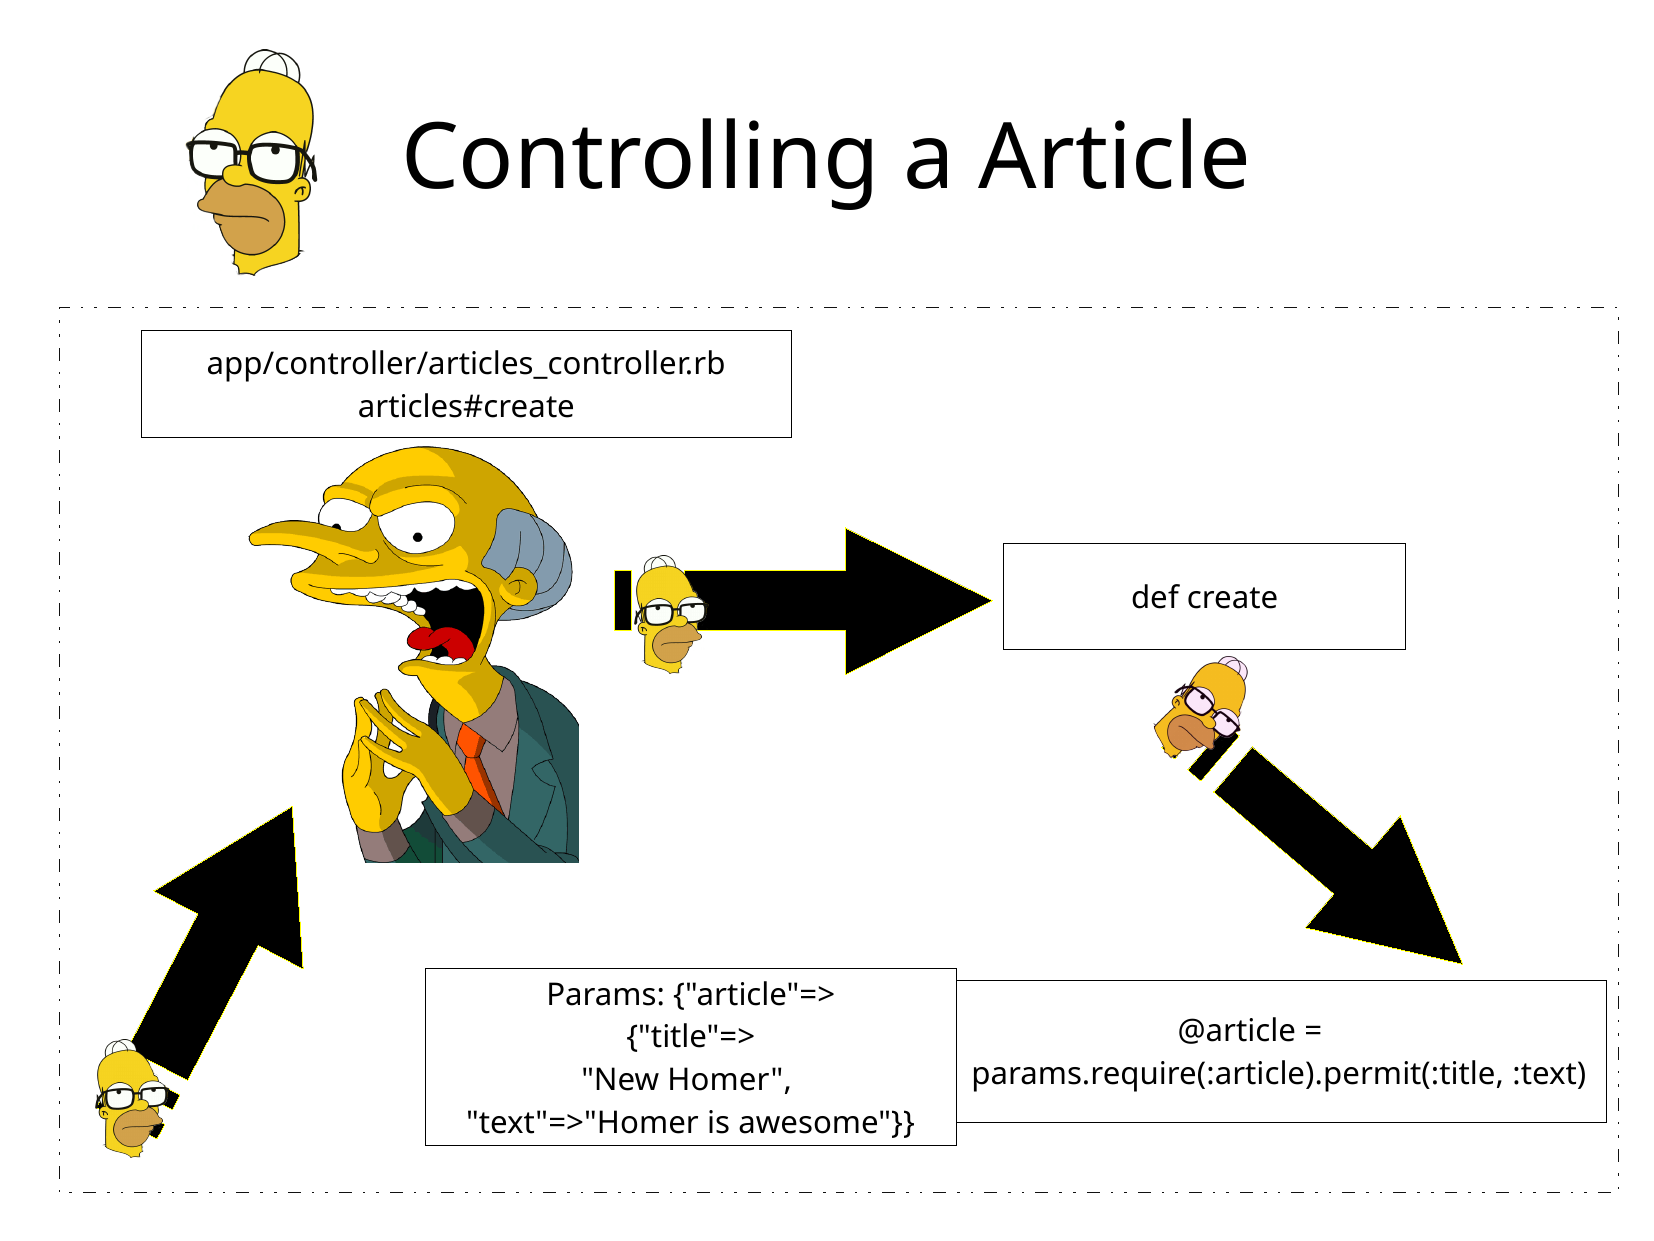

# Controlling a Article
app/controller/articles_controller.rb
articles#create
def create
Params: {"article"=>
{"title"=>
"New Homer",
"text"=>"Homer is awesome"}}
 @article =
params.require(:article).permit(:title, :text)